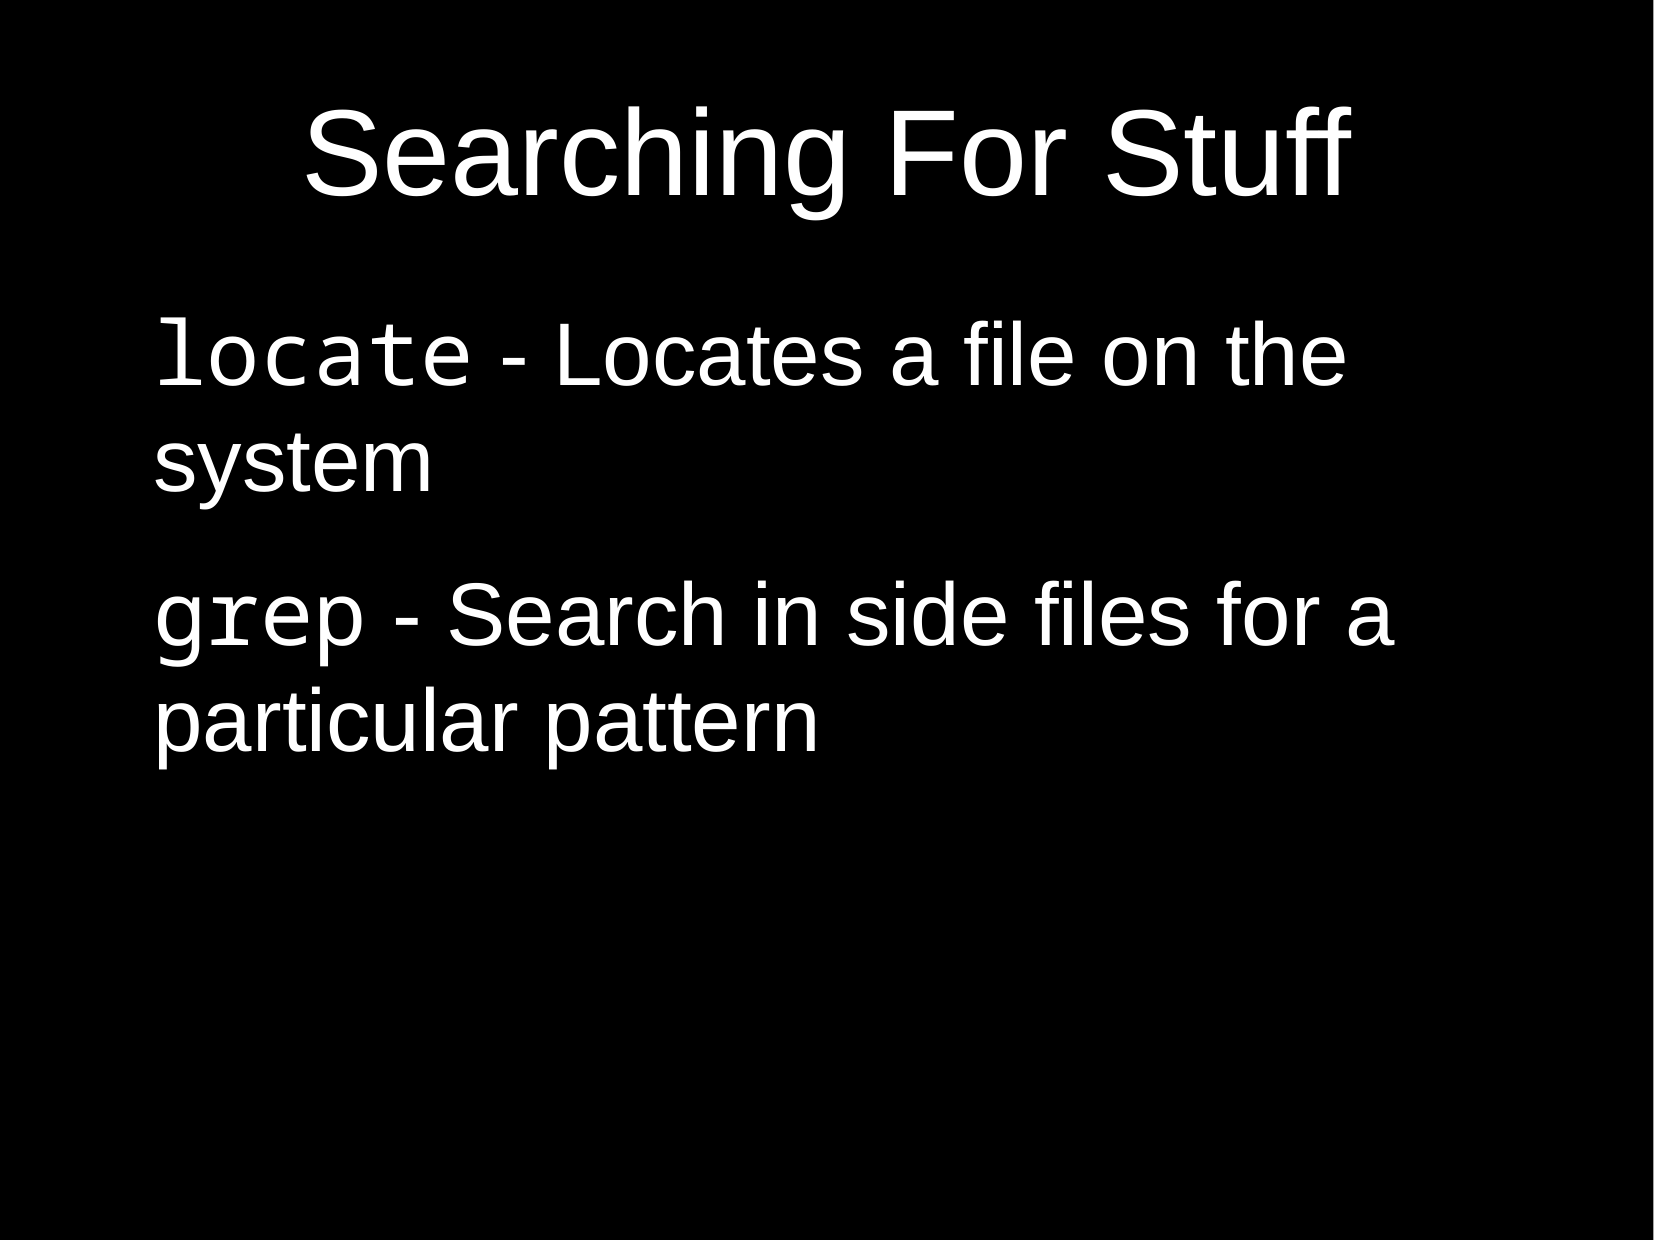

# Searching For Stuff
locate - Locates a file on the system
grep - Search in side files for a particular pattern